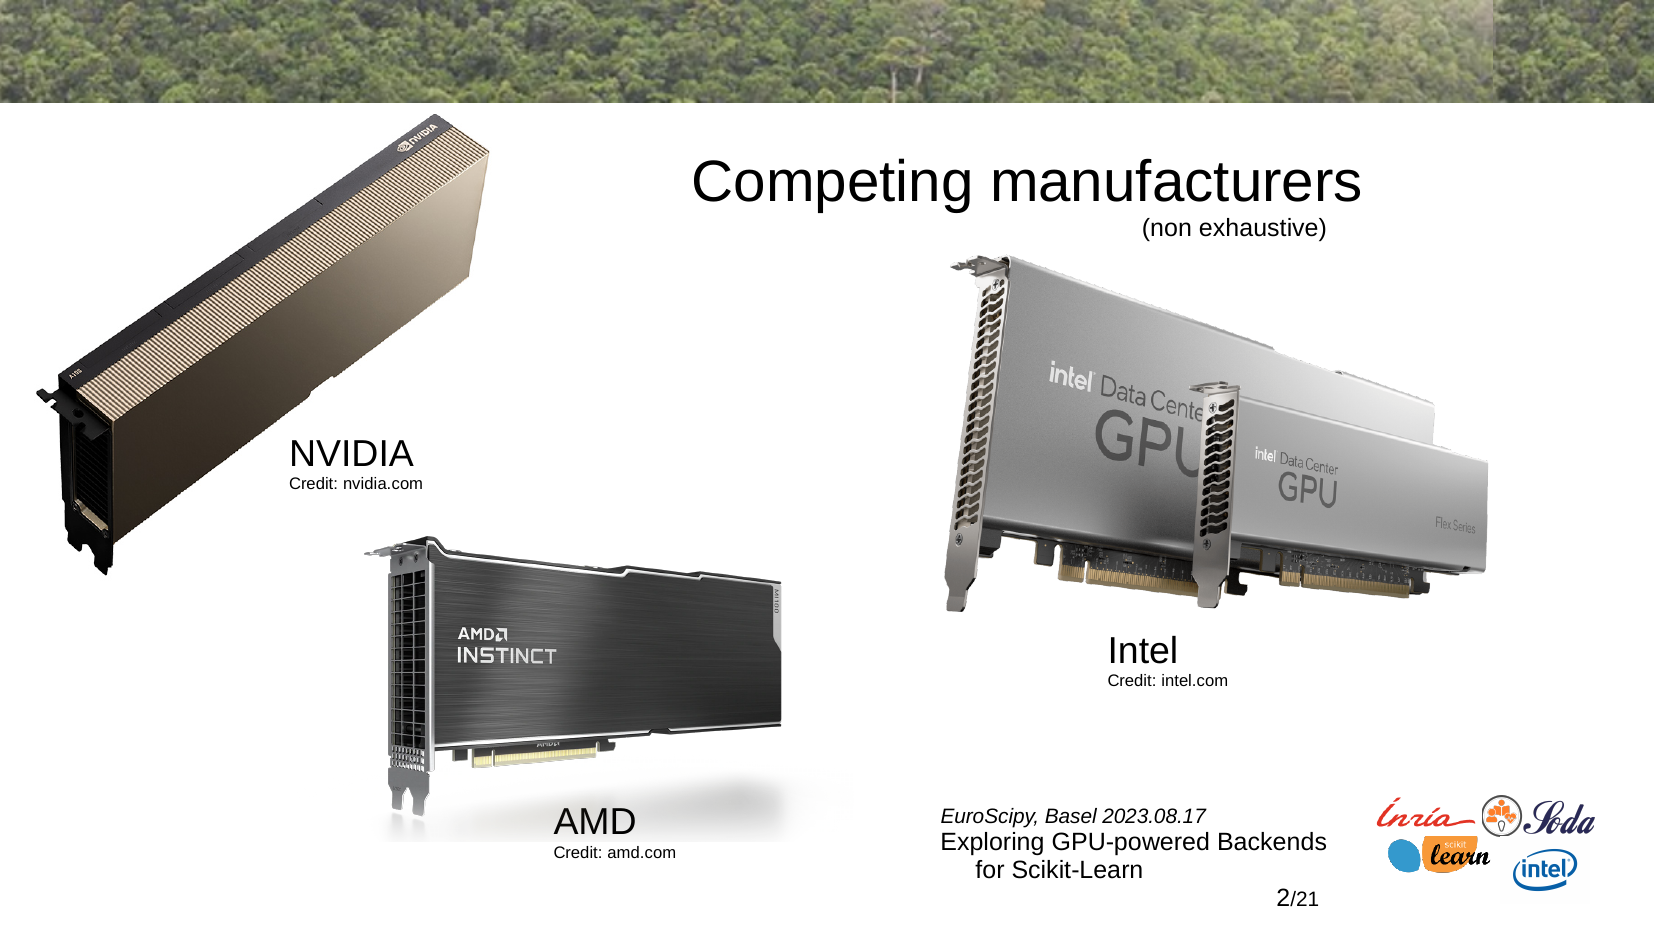

Competing manufacturers
						(non exhaustive)
NVIDIA
Credit: nvidia.com
Intel
Credit: intel.com
 EuroScipy, Basel 2023.08.17
 Exploring GPU-powered Backends
 for Scikit-Learn
 2/21
AMD
Credit: amd.com